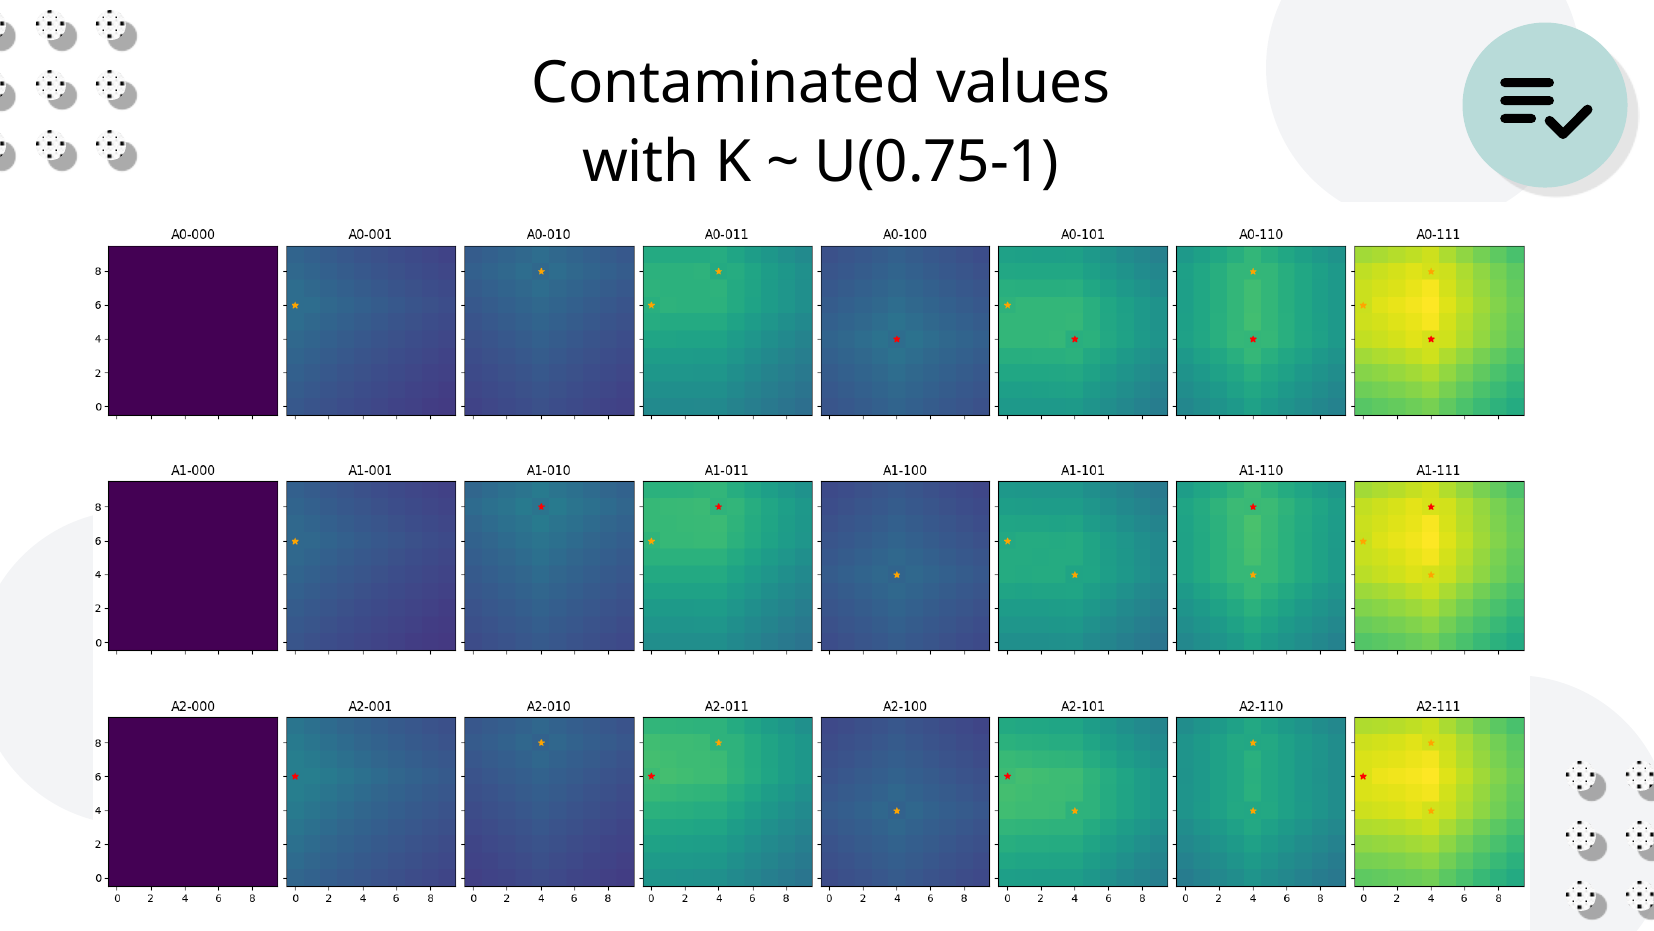

# Contaminated values with K ~ U(0.75-1)